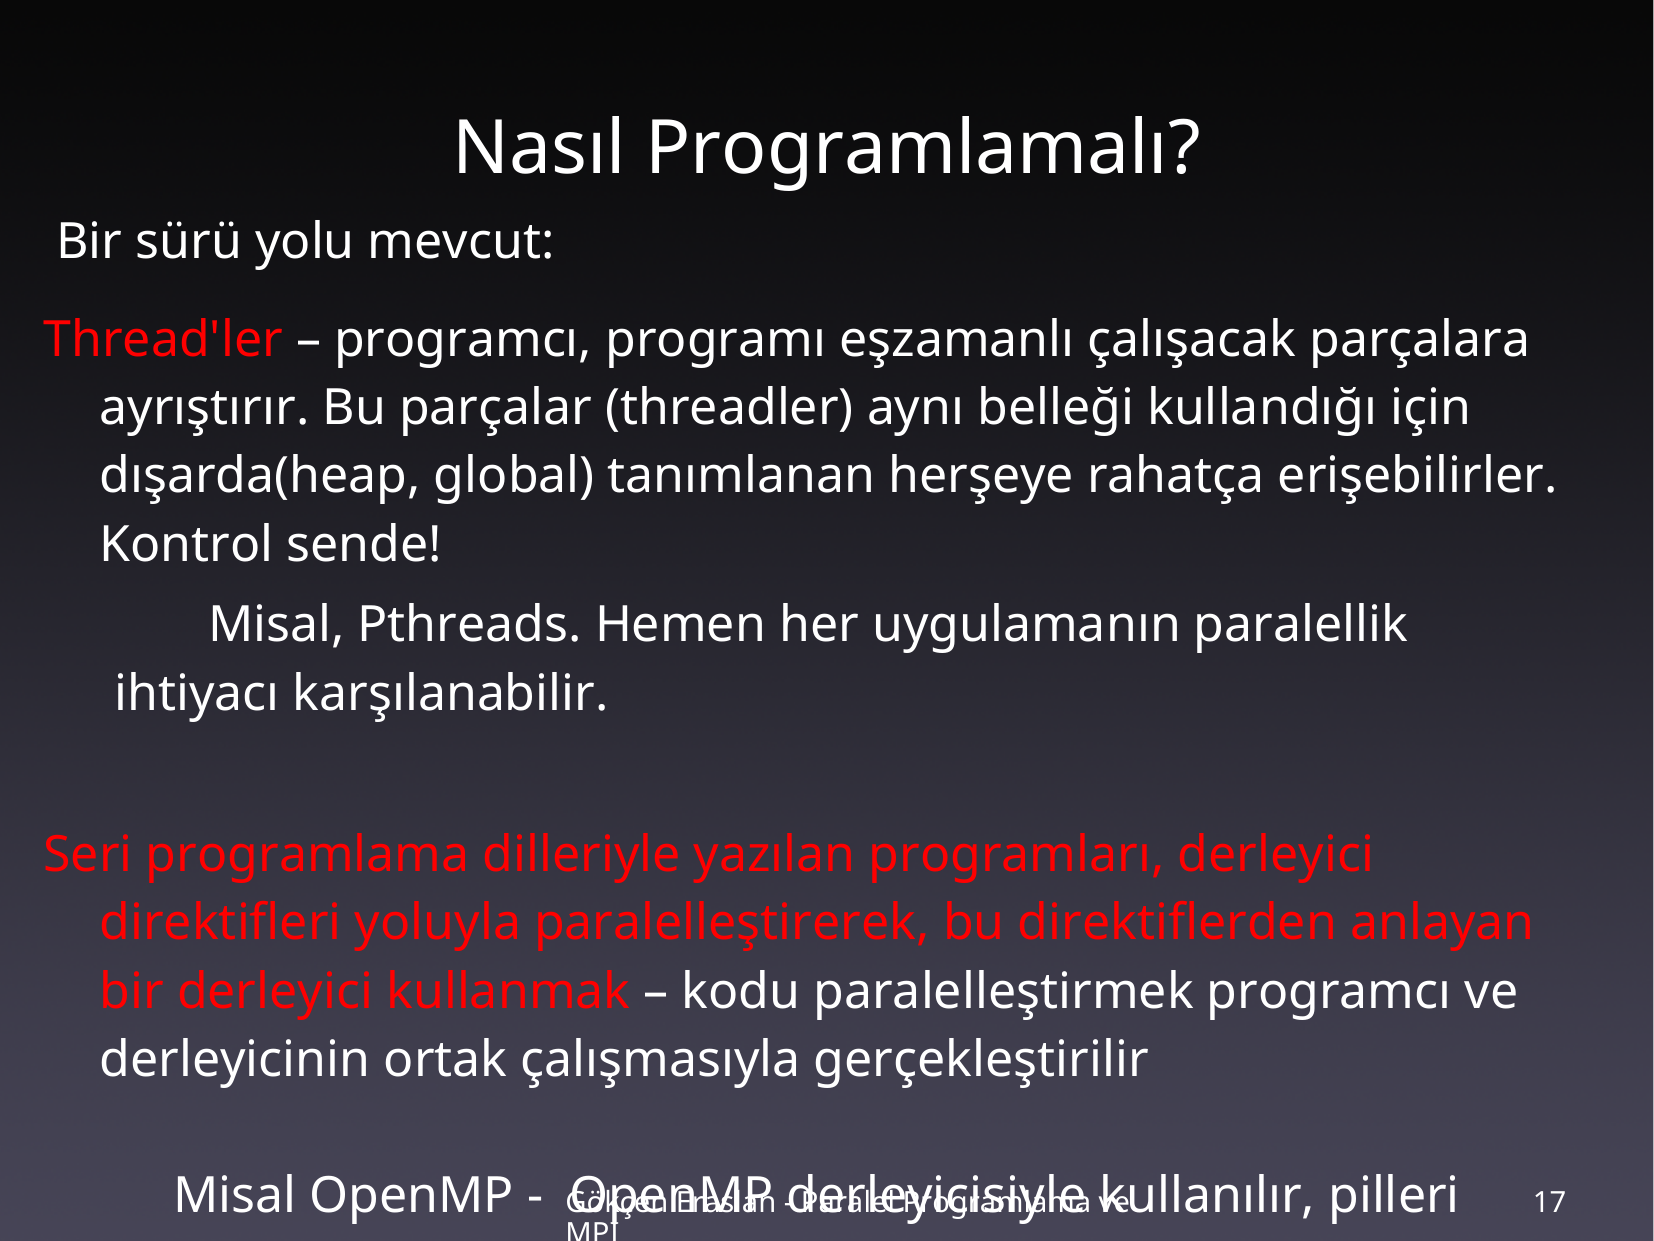

# Nasıl Programlamalı?
 Bir sürü yolu mevcut:
Thread'ler – programcı, programı eşzamanlı çalışacak parçalara ayrıştırır. Bu parçalar (threadler) aynı belleği kullandığı için dışarda(heap, global) tanımlanan herşeye rahatça erişebilirler. Kontrol sende!
		Misal, Pthreads. Hemen her uygulamanın paralellik ihtiyacı karşılanabilir.
Seri programlama dilleriyle yazılan programları, derleyici direktifleri yoluyla paralelleştirerek, bu direktiflerden anlayan bir derleyici kullanmak – kodu paralelleştirmek programcı ve derleyicinin ortak çalışmasıyla gerçekleştirilir
	Misal OpenMP - OpenMP derleyicisiyle kullanılır, pilleri içindedir (özünde thread'leri kullanır)
Gökçen Eraslan - Paralel Programlama ve MPI
17